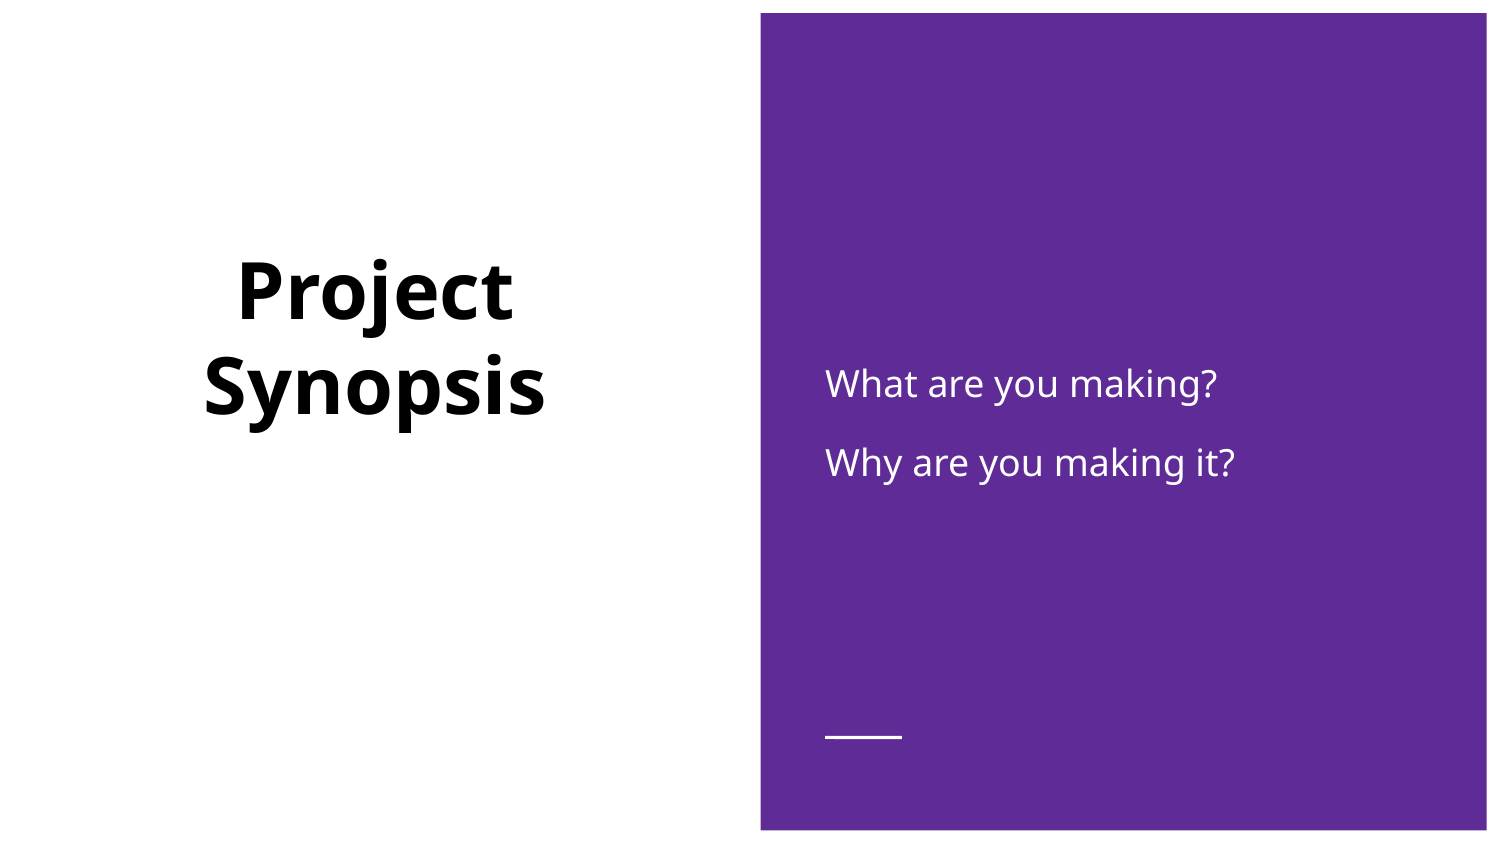

What are you making?
Why are you making it?
# Project Synopsis